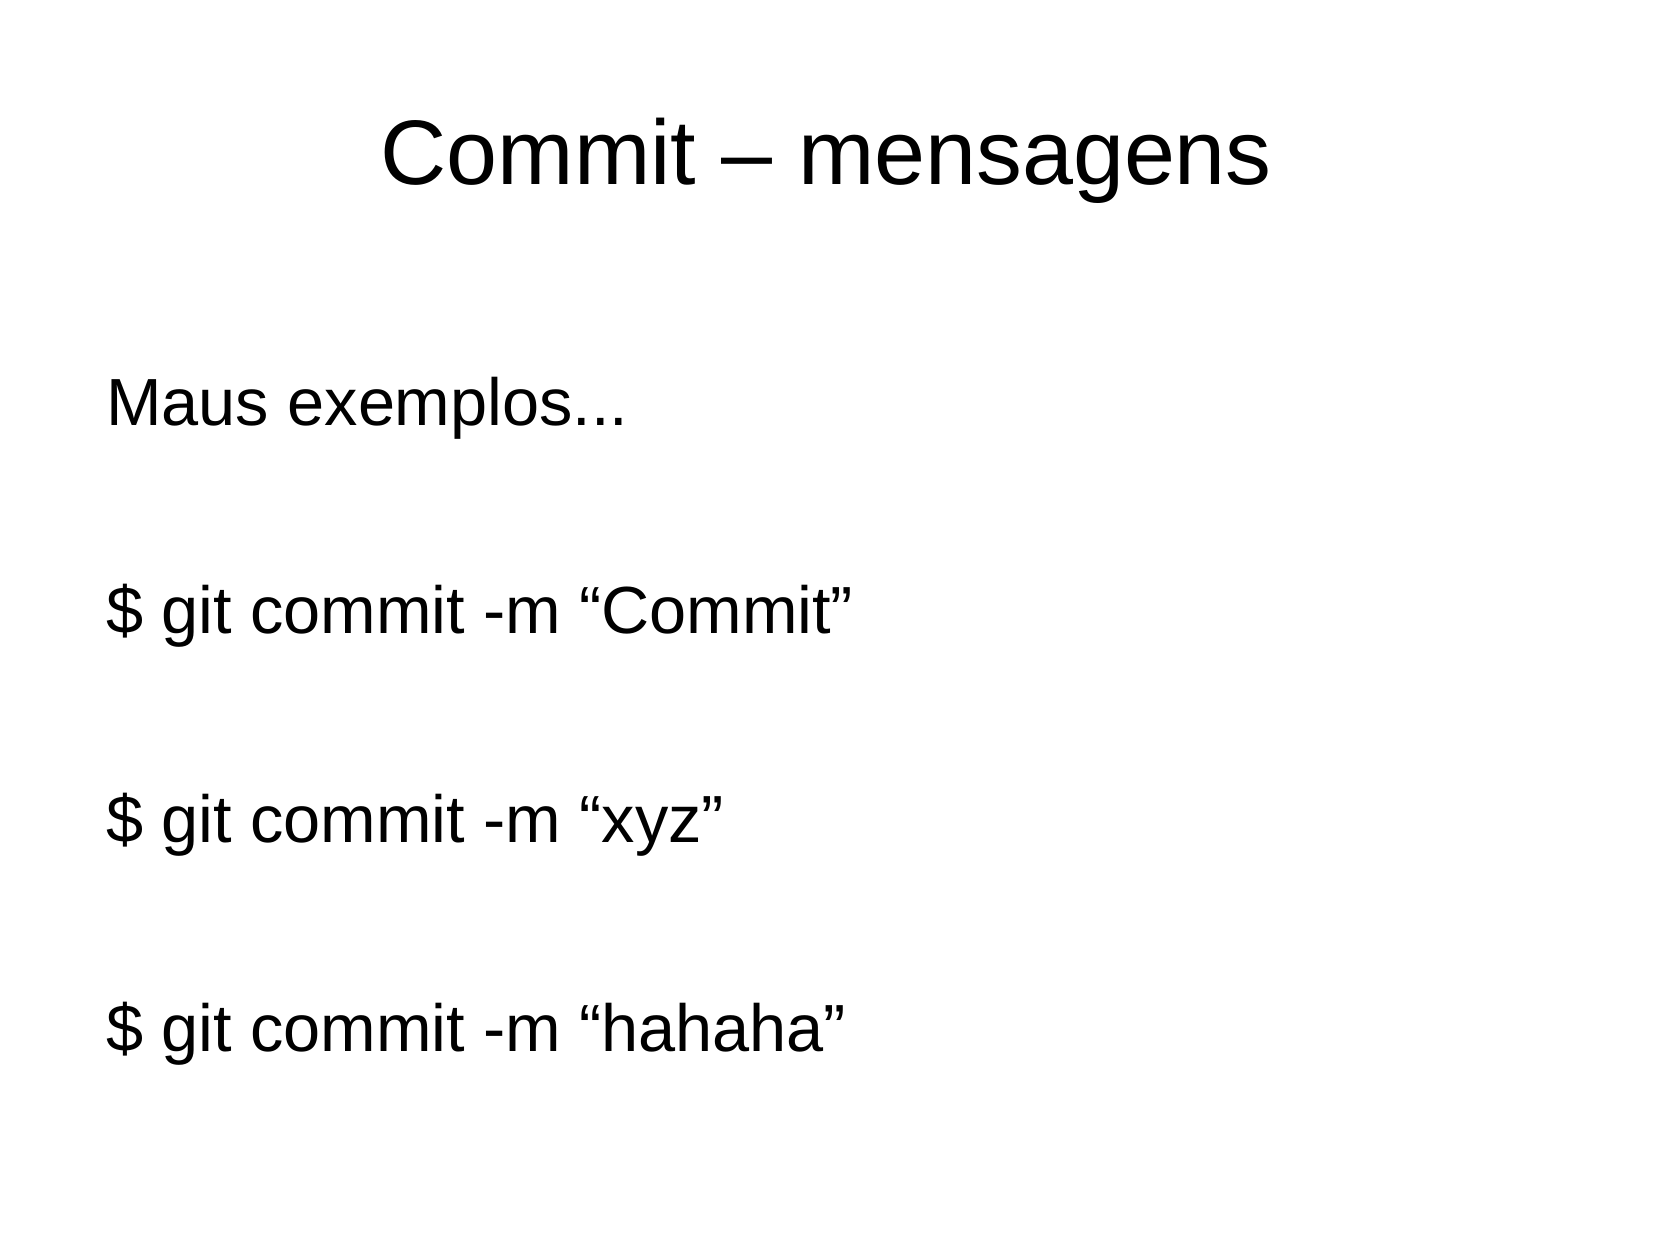

# Commit – mensagens
Maus exemplos...
$ git commit -m “Commit”
$ git commit -m “xyz”
$ git commit -m “hahaha”